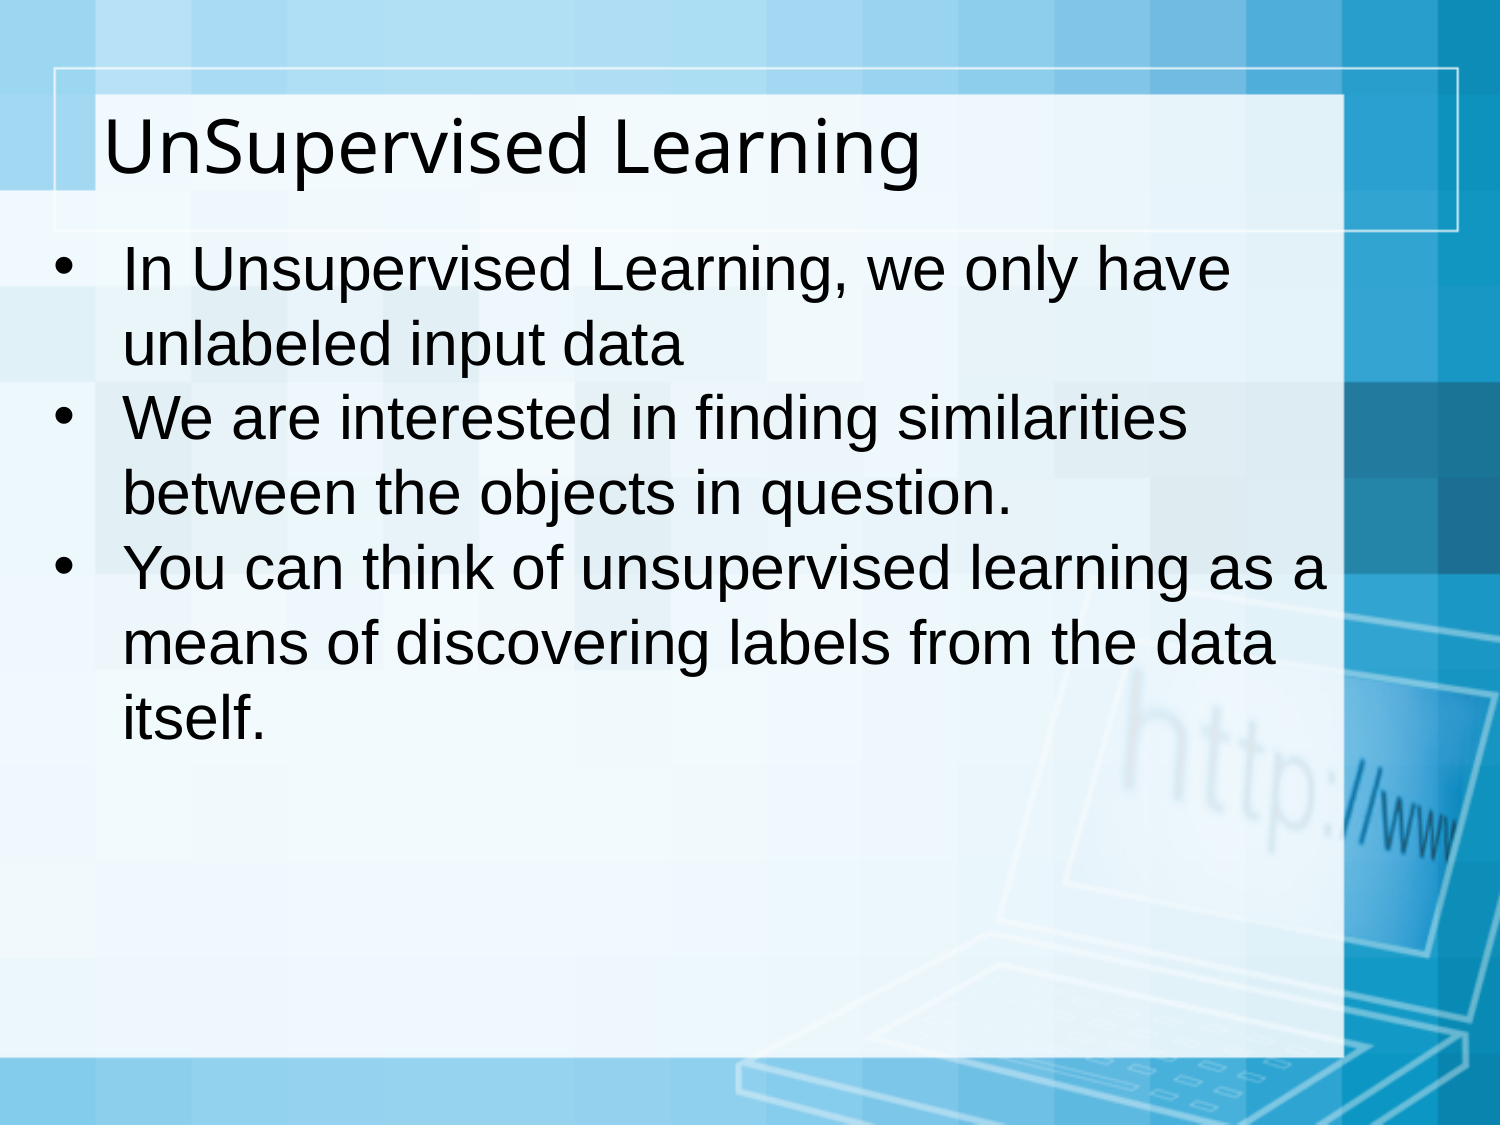

# UnSupervised Learning
In Unsupervised Learning, we only have unlabeled input data
We are interested in finding similarities between the objects in question.
You can think of unsupervised learning as a means of discovering labels from the data itself.